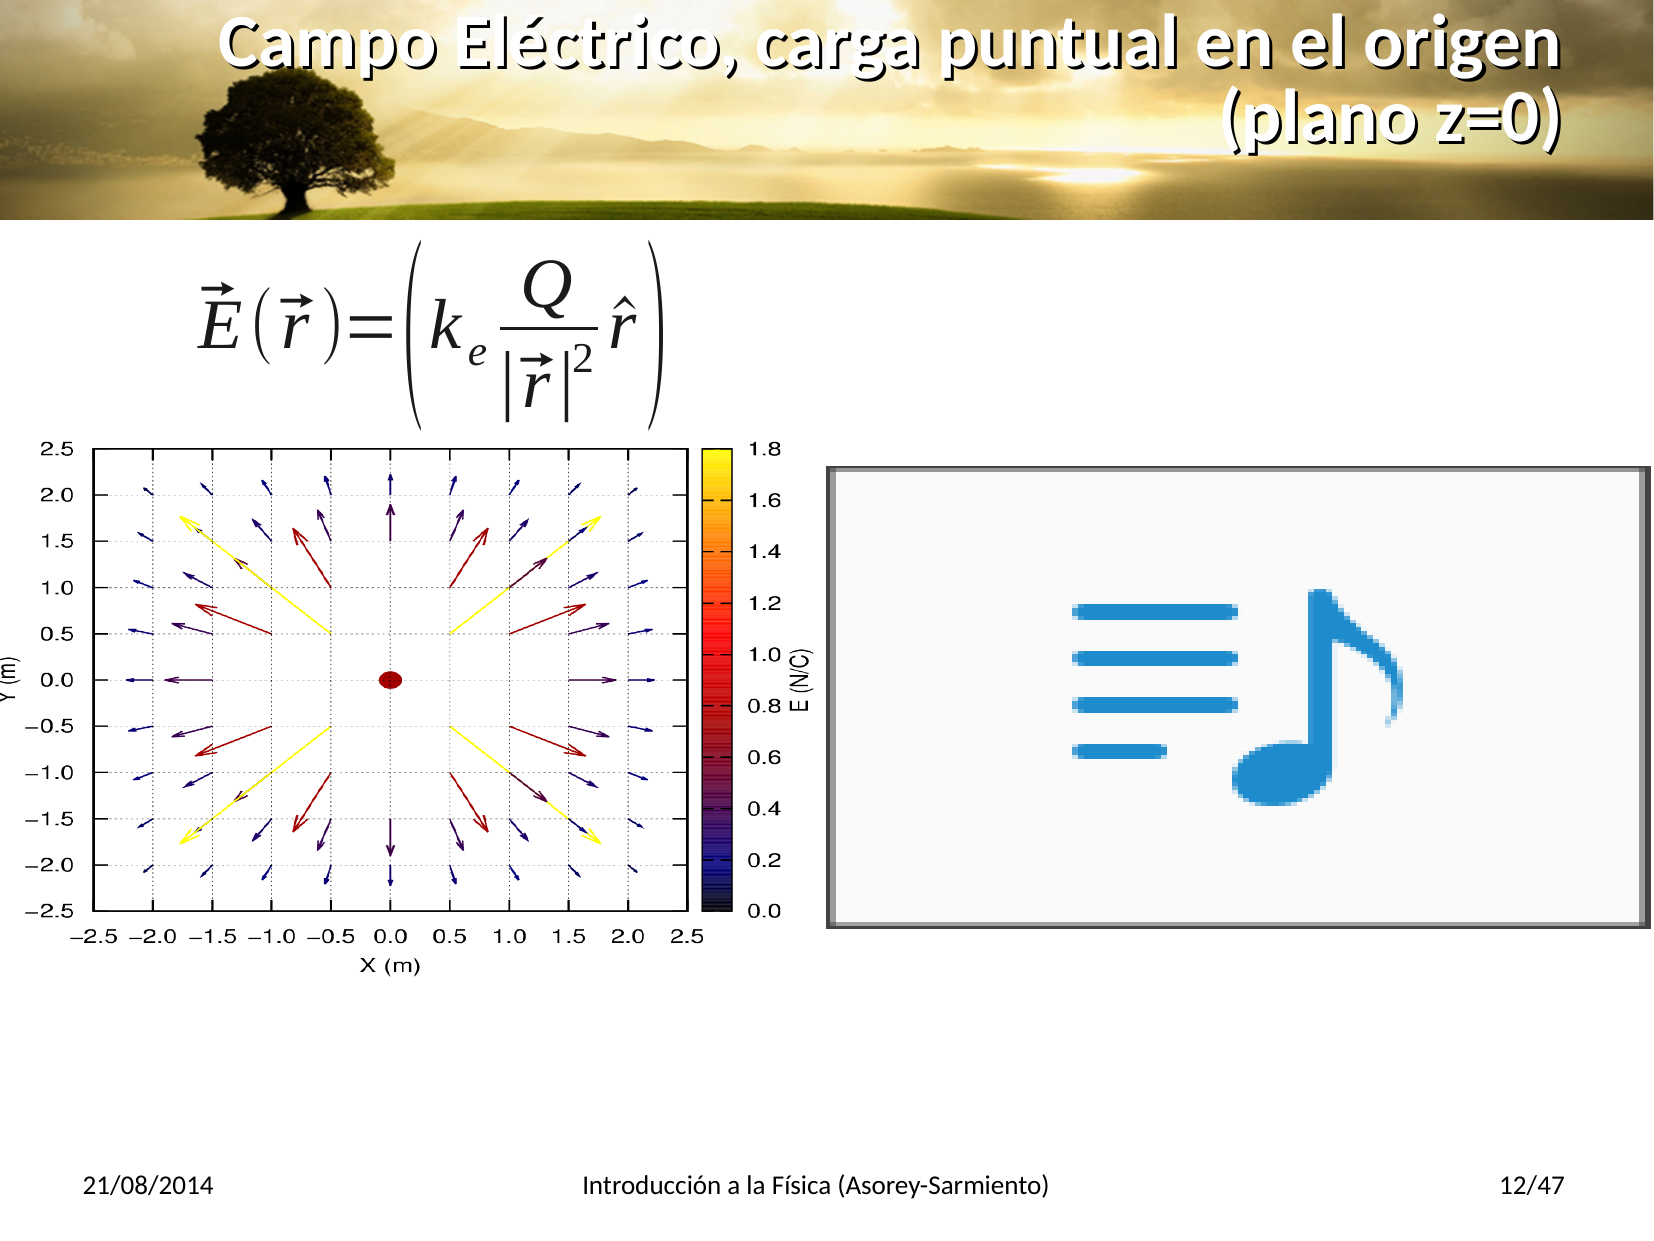

# Campo Eléctrico, carga puntual en el origen (plano z=0)
21/08/2014
Introducción a la Física (Asorey-Sarmiento)
12